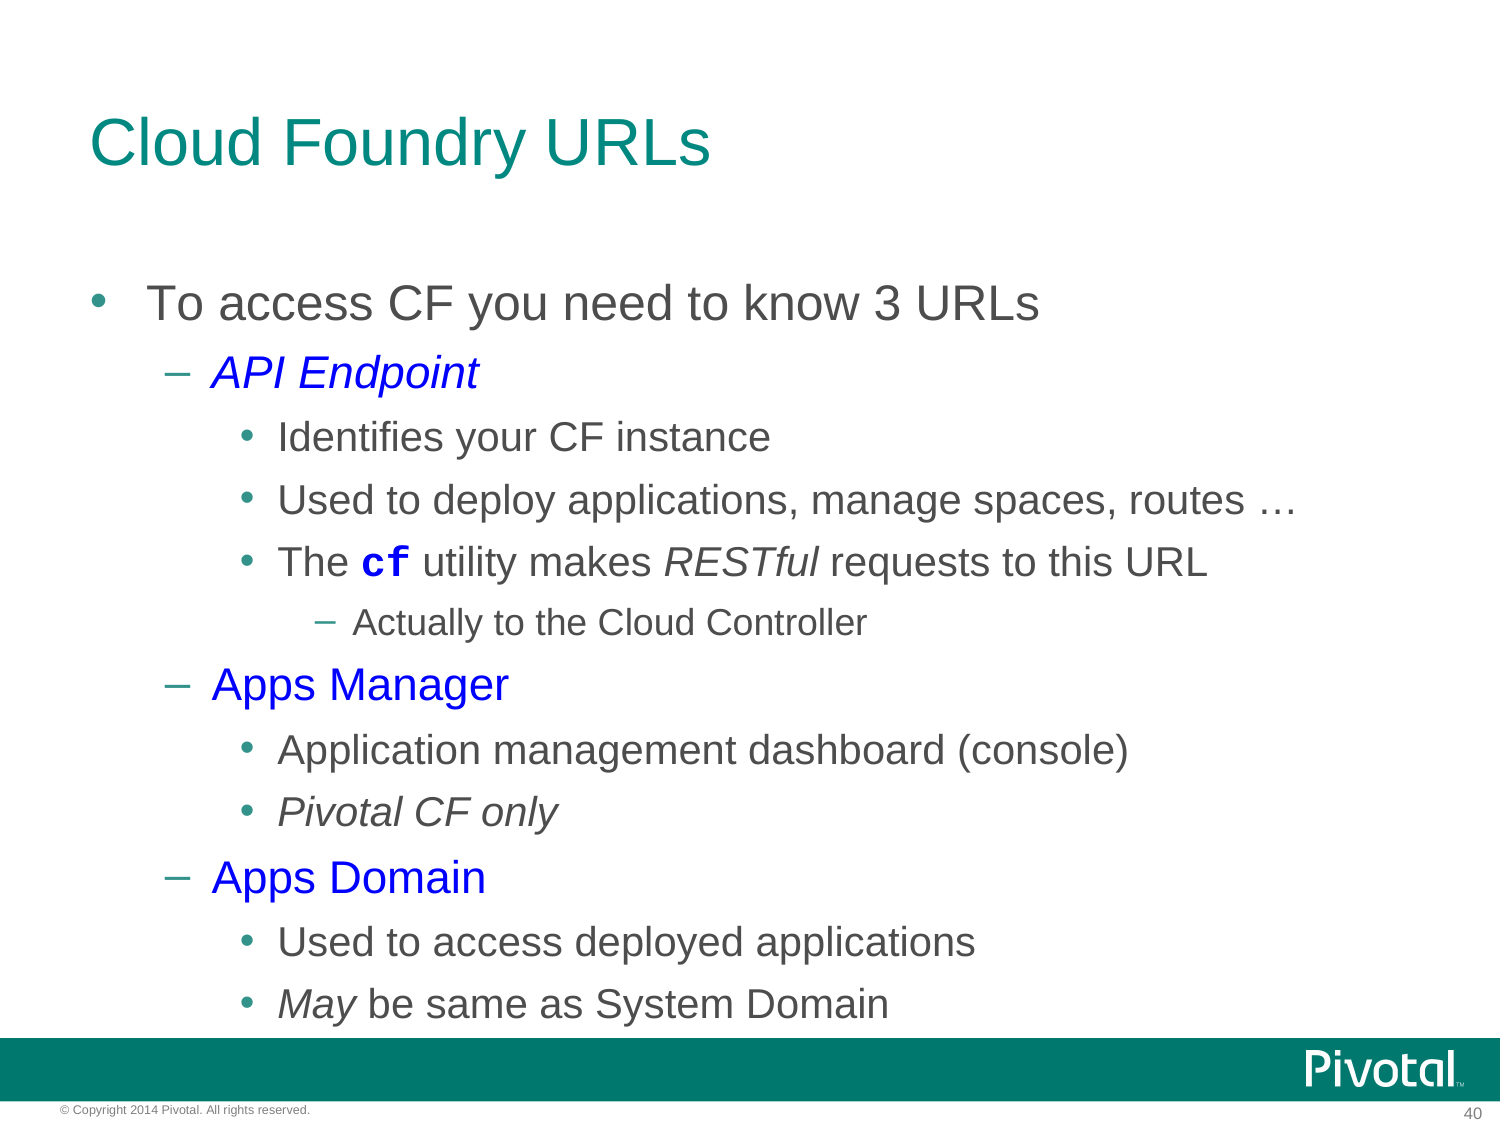

# Cloud Foundry URLs
To access CF you need to know 3 URLs
API Endpoint
Identifies your CF instance
Used to deploy applications, manage spaces, routes …
The cf utility makes RESTful requests to this URL
Actually to the Cloud Controller
Apps Manager
Application management dashboard (console)
Pivotal CF only
Apps Domain
Used to access deployed applications
May be same as System Domain